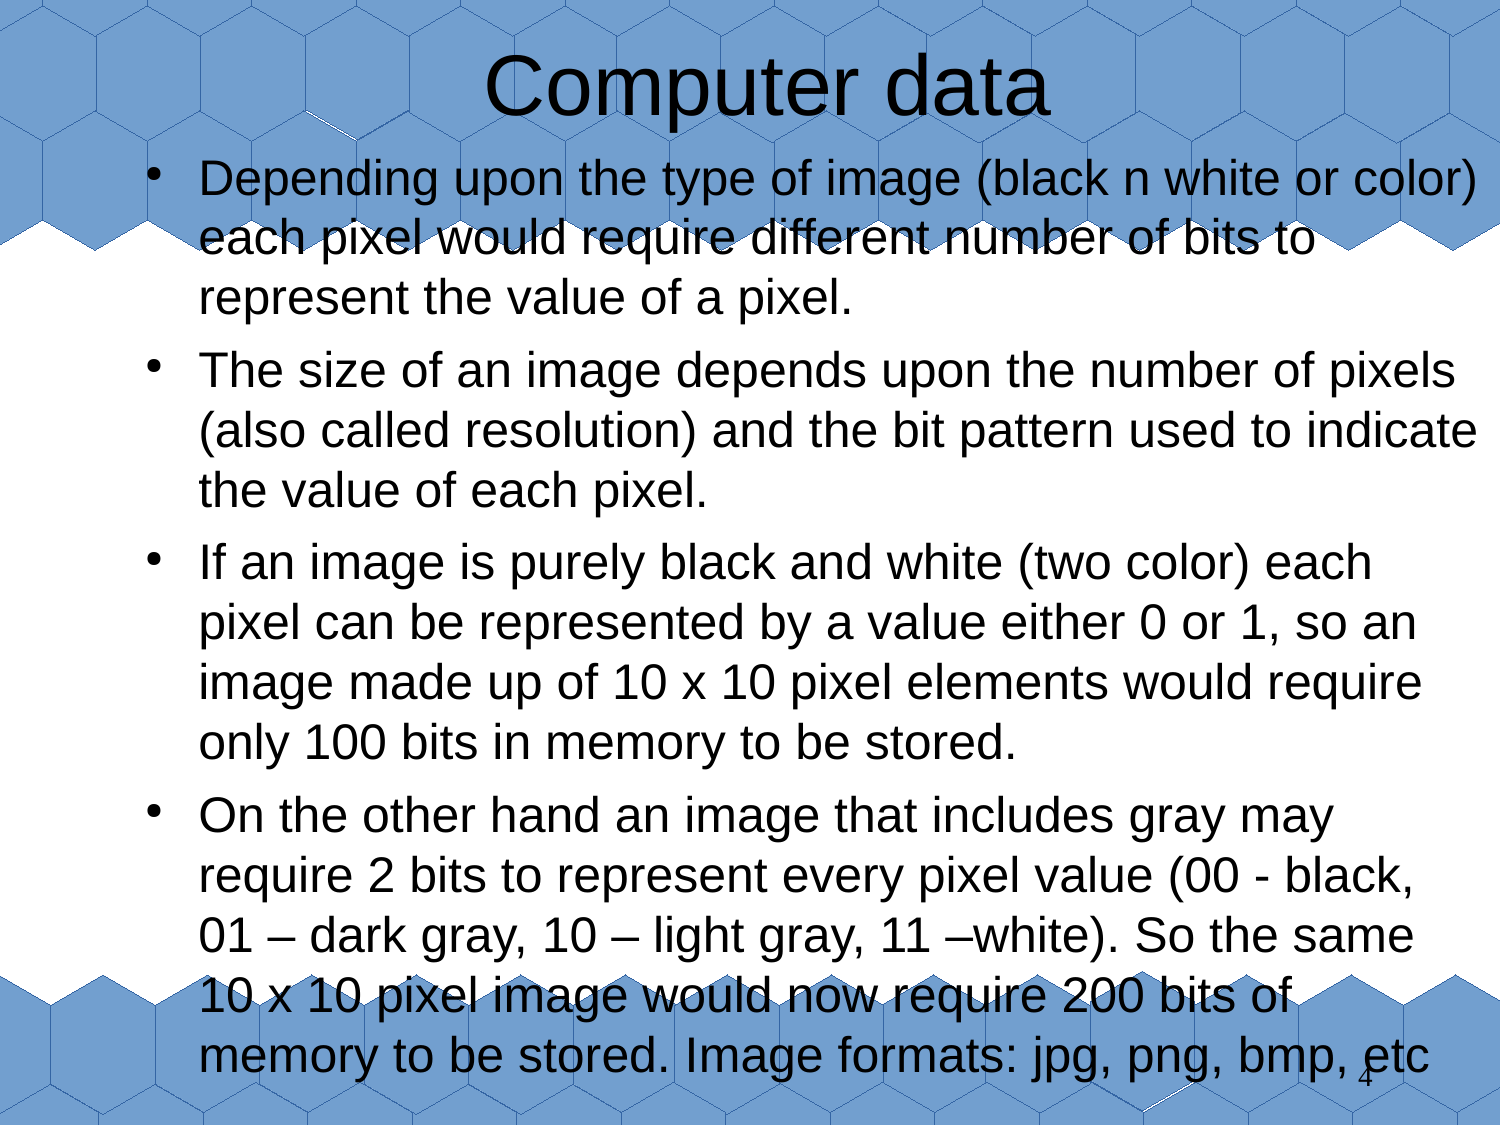

# Computer data
Depending upon the type of image (black n white or color) each pixel would require different number of bits to represent the value of a pixel.
The size of an image depends upon the number of pixels (also called resolution) and the bit pattern used to indicate the value of each pixel.
If an image is purely black and white (two color) each pixel can be represented by a value either 0 or 1, so an image made up of 10 x 10 pixel elements would require only 100 bits in memory to be stored.
On the other hand an image that includes gray may require 2 bits to represent every pixel value (00 - black, 01 – dark gray, 10 – light gray, 11 –white). So the same 10 x 10 pixel image would now require 200 bits of memory to be stored. Image formats: jpg, png, bmp, etc